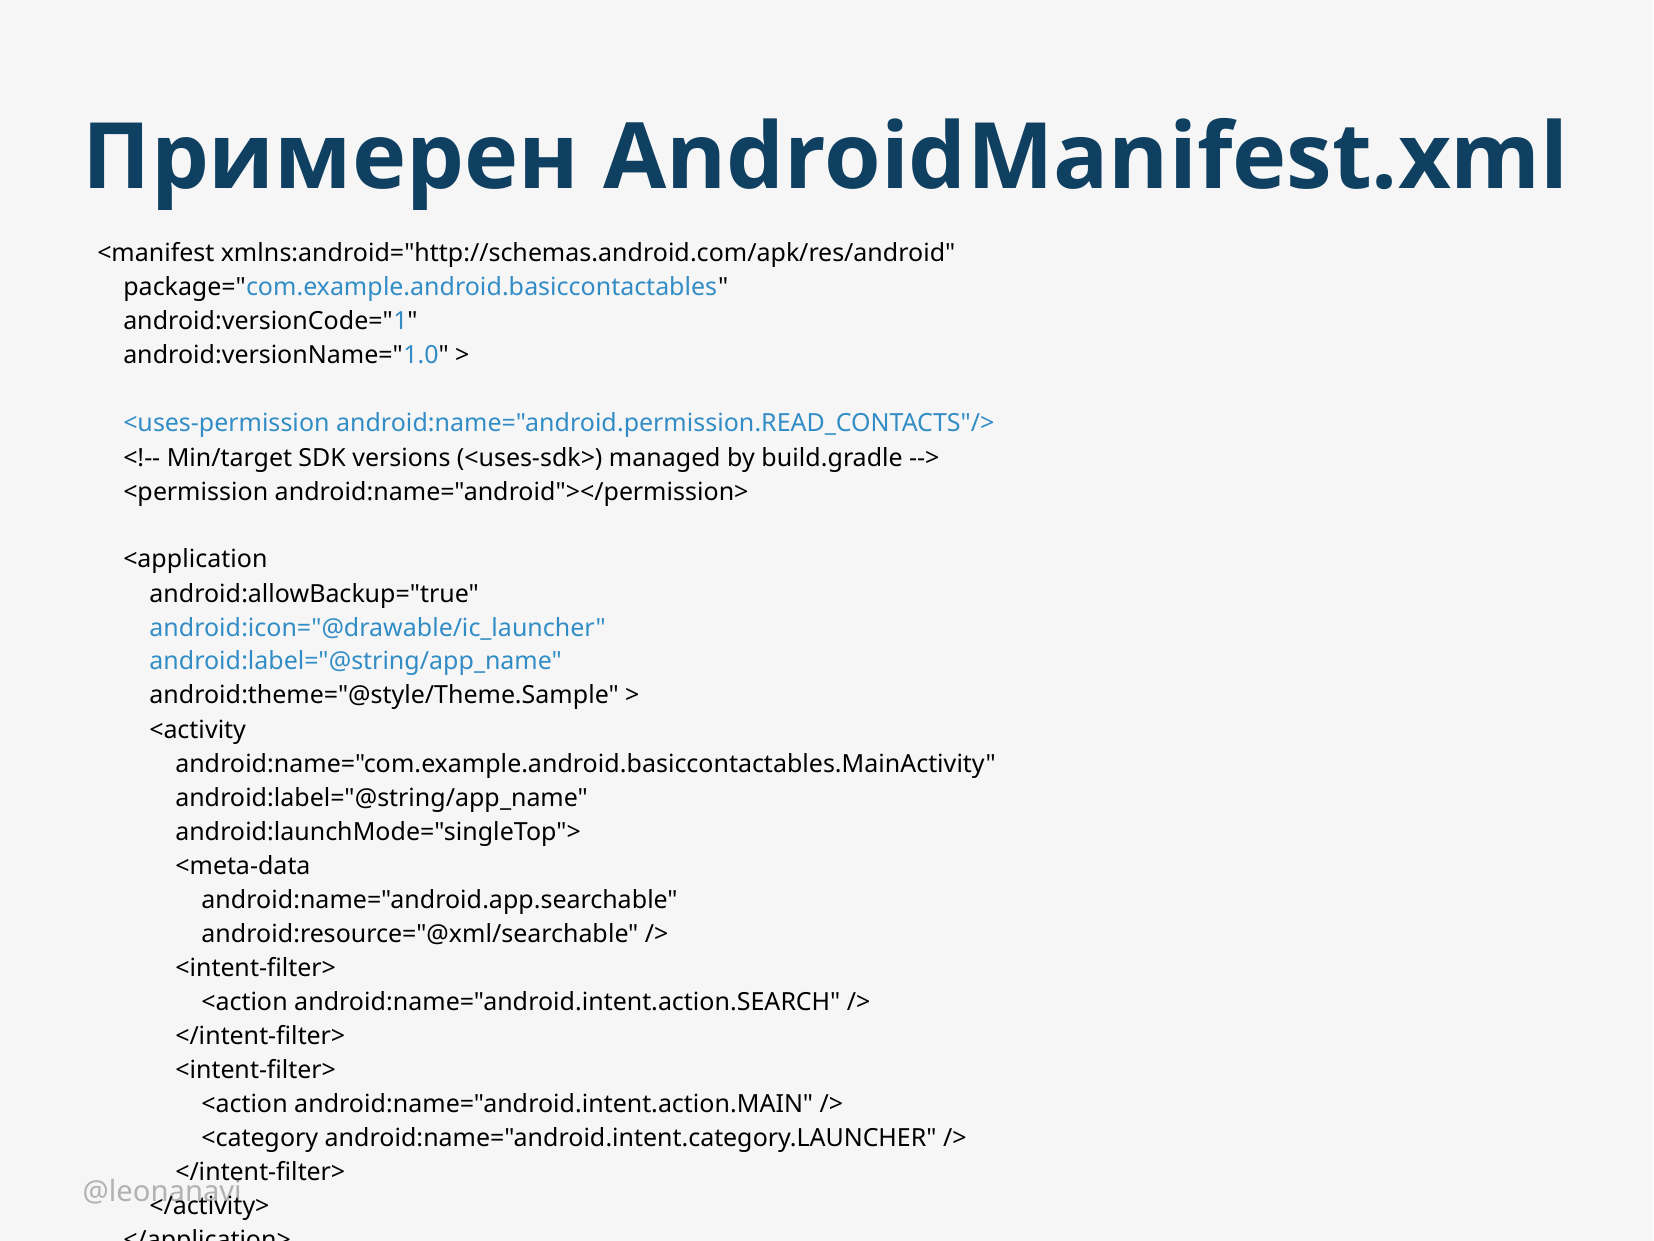

# Примерен AndroidManifest.xml
<manifest xmlns:android="http://schemas.android.com/apk/res/android"
    package="com.example.android.basiccontactables"
    android:versionCode="1"
    android:versionName="1.0" >
    <uses-permission android:name="android.permission.READ_CONTACTS"/>
    <!-- Min/target SDK versions (<uses-sdk>) managed by build.gradle -->
    <permission android:name="android"></permission>
    <application
        android:allowBackup="true"
        android:icon="@drawable/ic_launcher"
        android:label="@string/app_name"
        android:theme="@style/Theme.Sample" >
        <activity
            android:name="com.example.android.basiccontactables.MainActivity"
            android:label="@string/app_name"
            android:launchMode="singleTop">
            <meta-data
                android:name="android.app.searchable"
                android:resource="@xml/searchable" />
            <intent-filter>
                <action android:name="android.intent.action.SEARCH" />
            </intent-filter>
            <intent-filter>
                <action android:name="android.intent.action.MAIN" />
                <category android:name="android.intent.category.LAUNCHER" />
            </intent-filter>
        </activity>
    </application>
</manifest>